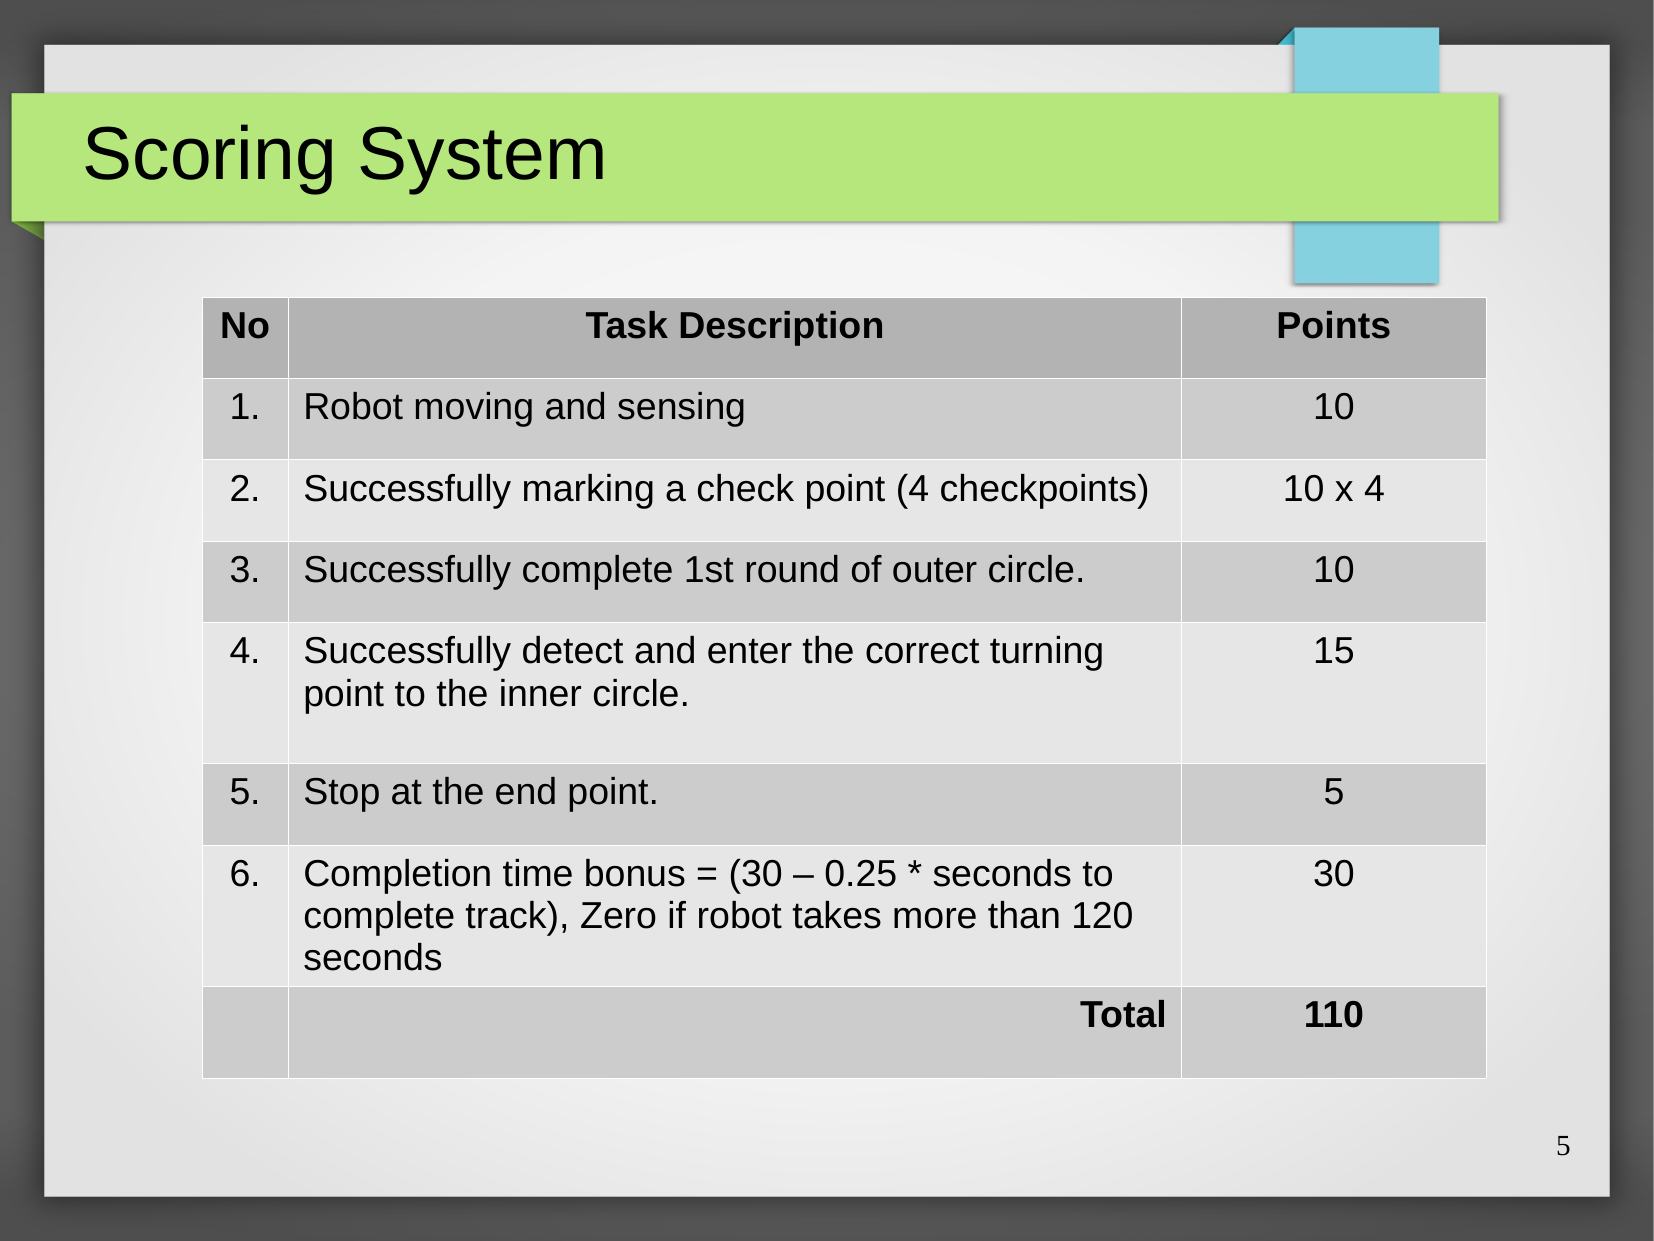

# Scoring System
| No | Task Description | Points |
| --- | --- | --- |
| 1. | Robot moving and sensing | 10 |
| 2. | Successfully marking a check point (4 checkpoints) | 10 x 4 |
| 3. | Successfully complete 1st round of outer circle. | 10 |
| 4. | Successfully detect and enter the correct turning point to the inner circle. | 15 |
| 5. | Stop at the end point. | 5 |
| 6. | Completion time bonus = (30 – 0.25 \* seconds to complete track), Zero if robot takes more than 120 seconds | 30 |
| | Total | 110 |
5